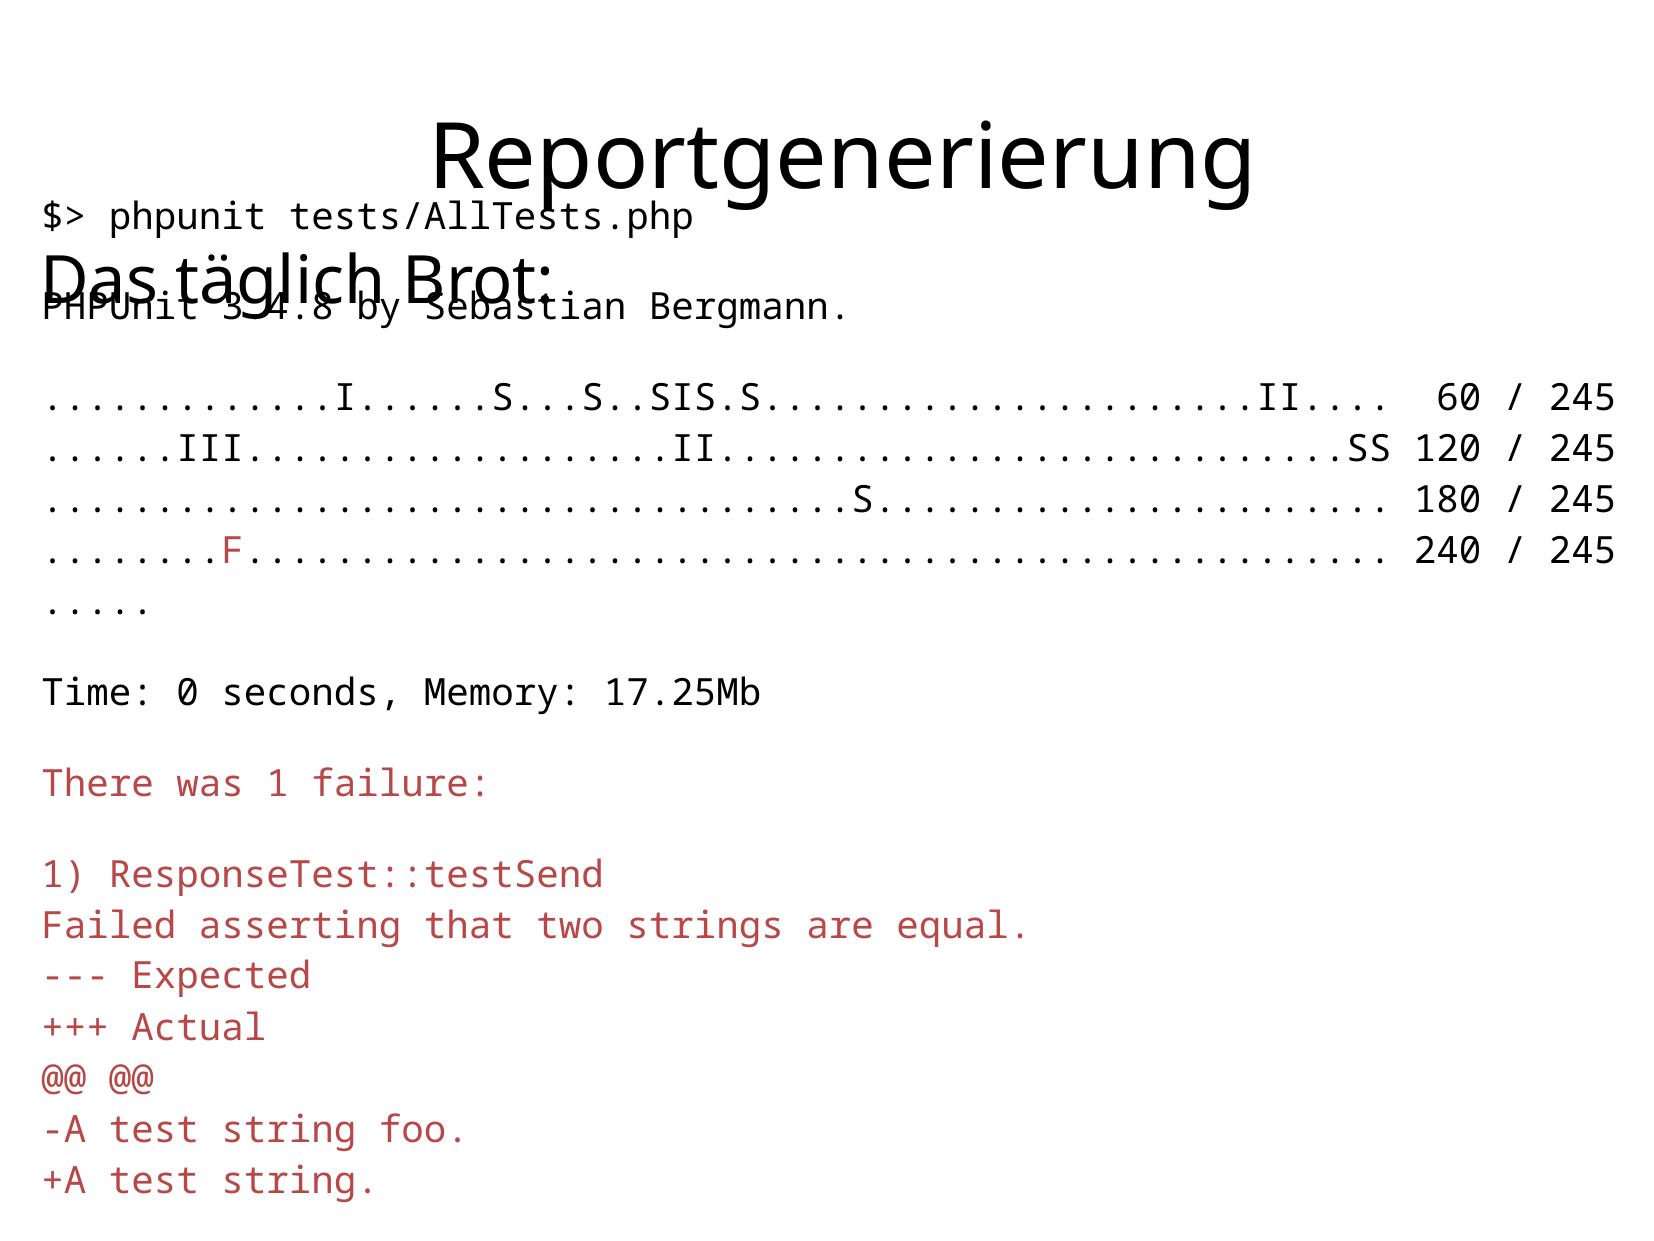

# Reportgenerierung
$> phpunit tests/AllTests.php
PHPUnit 3.4.8 by Sebastian Bergmann.
.............I......S...S..SIS.S......................II.... 60 / 245
......III...................II............................SS 120 / 245
....................................S....................... 180 / 245
........F................................................... 240 / 245
.....
Time: 0 seconds, Memory: 17.25Mb
There was 1 failure:
1) ResponseTest::testSend
Failed asserting that two strings are equal.
--- Expected
+++ Actual
@@ @@
-A test string foo.
+A test string.
FAILURES!
Tests: 245, Assertions: 1066, Failures: 1, Incomplete: 9, Skipped: 8.
Das täglich Brot: